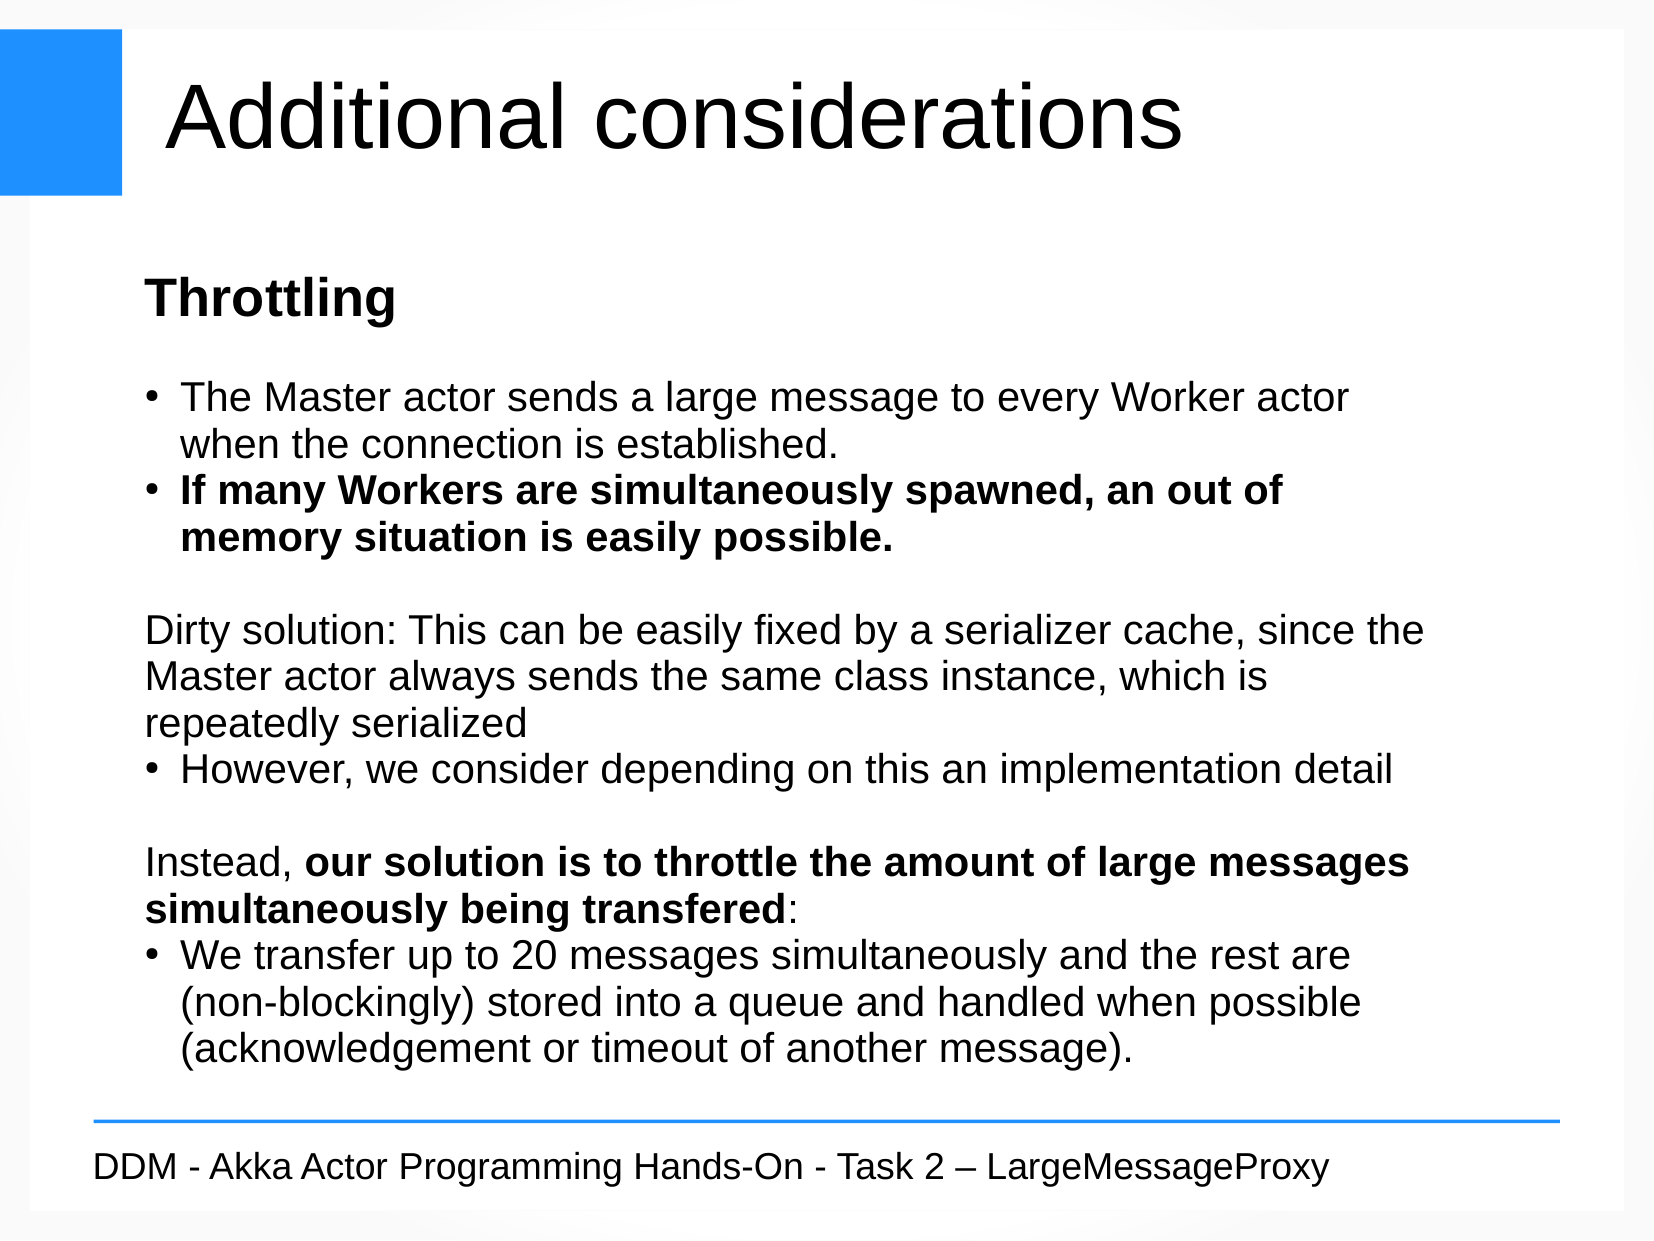

# Additional considerations
Throttling
The Master actor sends a large message to every Worker actor when the connection is established.
If many Workers are simultaneously spawned, an out of memory situation is easily possible.
Dirty solution: This can be easily fixed by a serializer cache, since the Master actor always sends the same class instance, which is repeatedly serialized
However, we consider depending on this an implementation detail
Instead, our solution is to throttle the amount of large messages simultaneously being transfered:
We transfer up to 20 messages simultaneously and the rest are (non-blockingly) stored into a queue and handled when possible (acknowledgement or timeout of another message).
DDM - Akka Actor Programming Hands-On - Task 2 – LargeMessageProxy